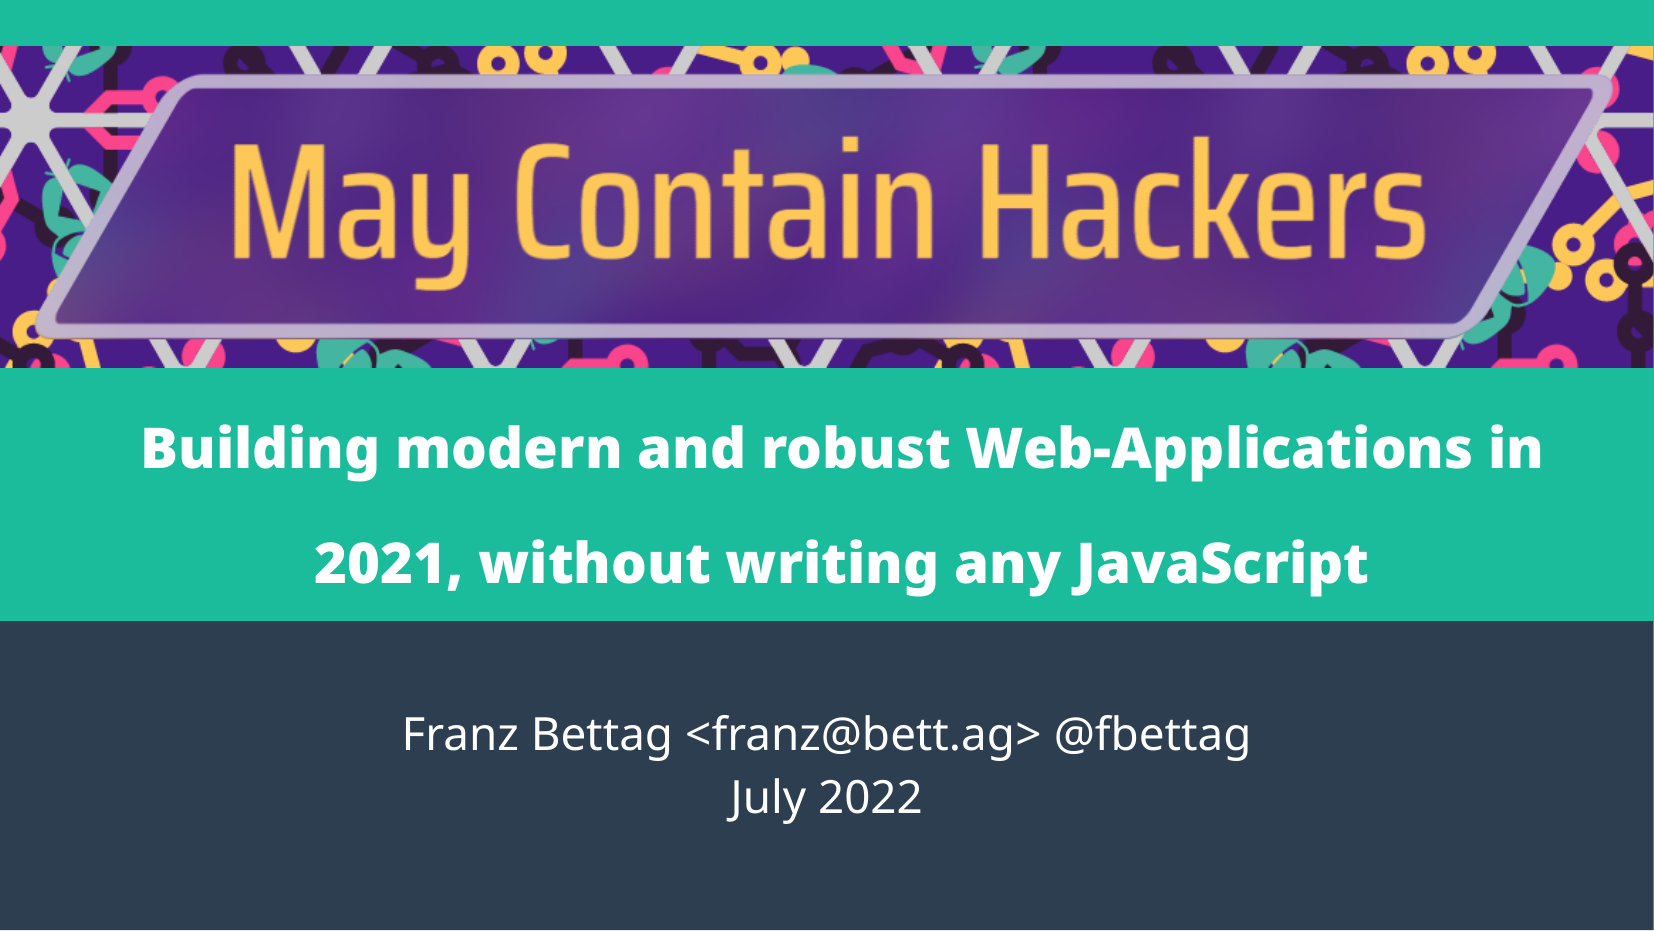

# Building modern and robust Web-Applications in 2021, without writing any JavaScript
Franz Bettag <franz@bett.ag> @fbettag
July 2022